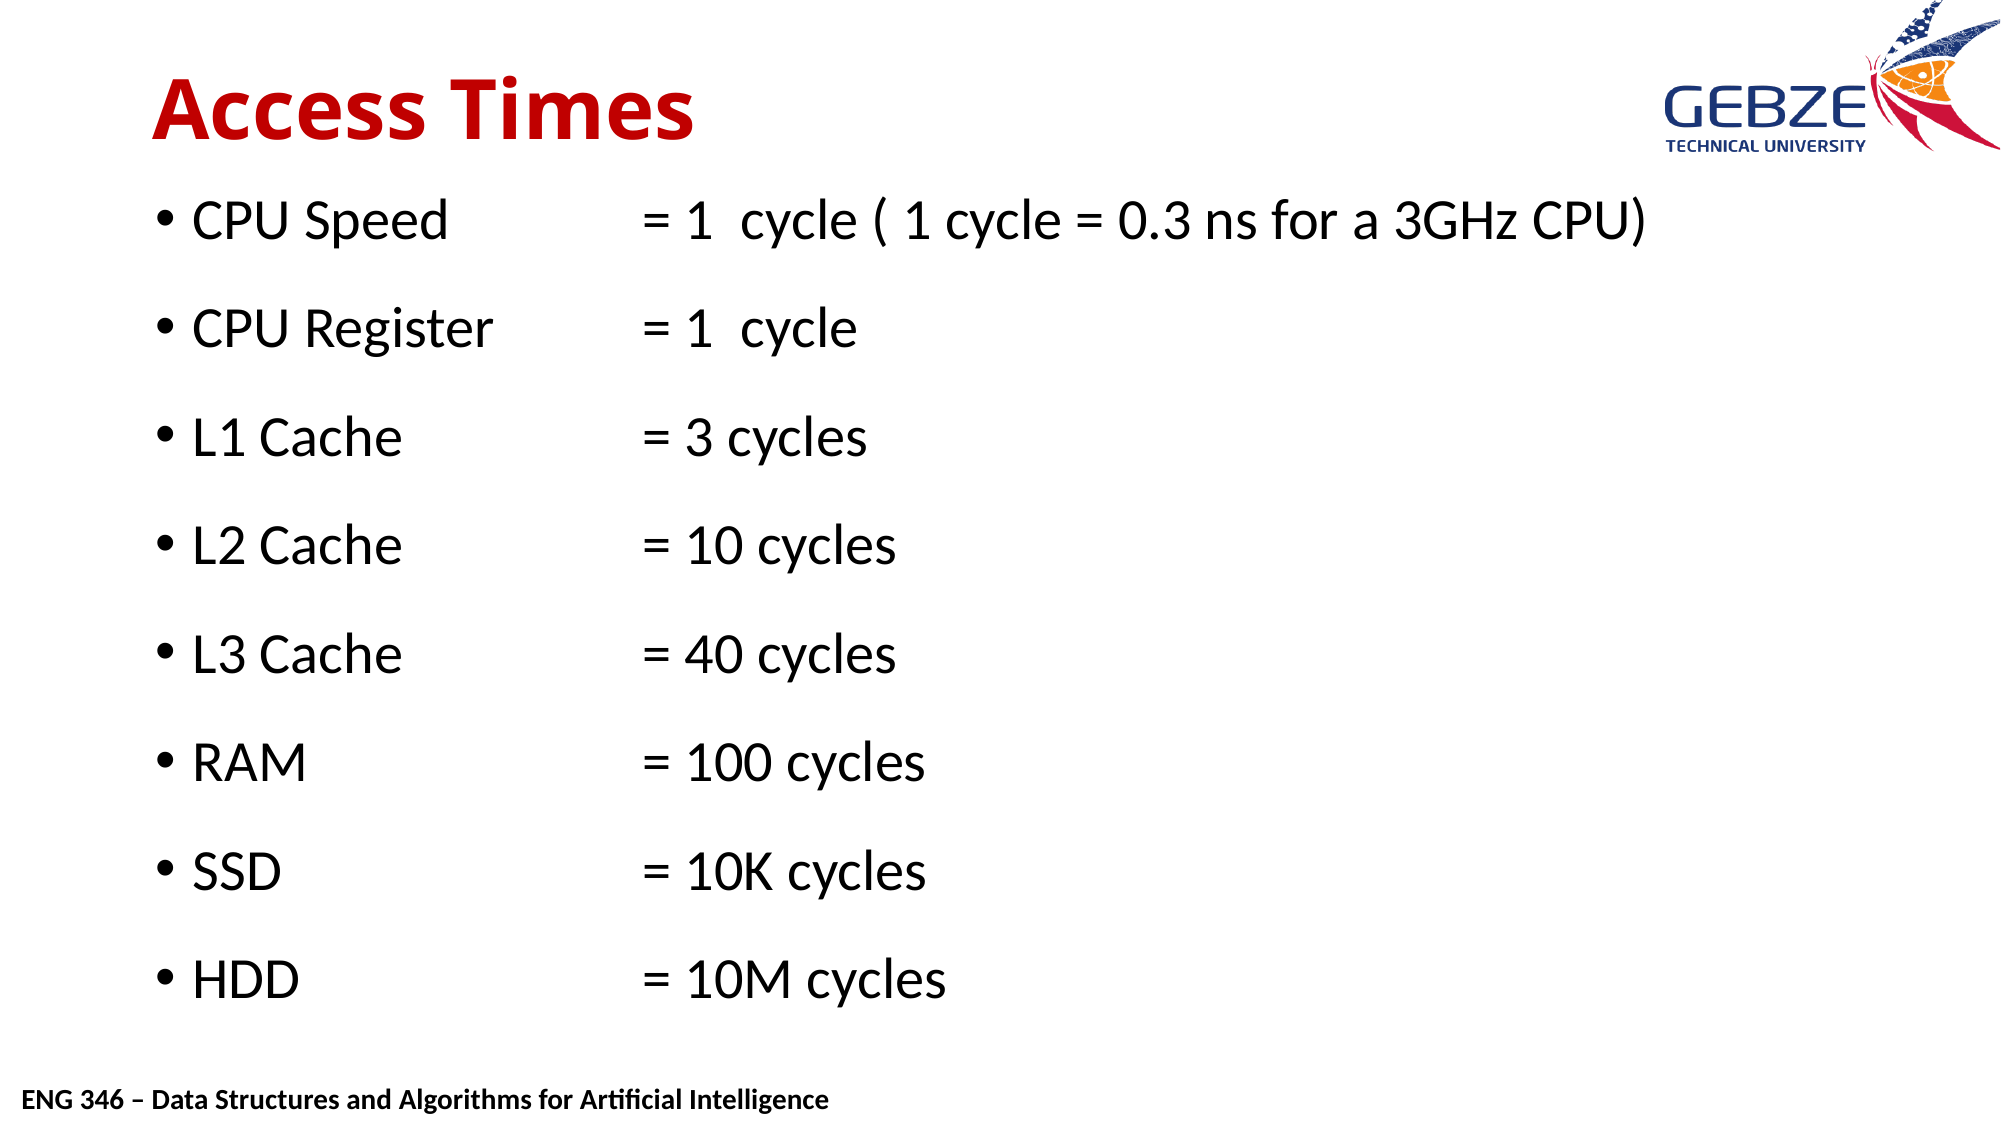

# Access Times
CPU Speed 		= 1 cycle ( 1 cycle = 0.3 ns for a 3GHz CPU)
CPU Register 	= 1 cycle
L1 Cache 		= 3 cycles
L2 Cache 		= 10 cycles
L3 Cache 		= 40 cycles
RAM 			= 100 cycles
SSD			= 10K cycles
HDD			= 10M cycles